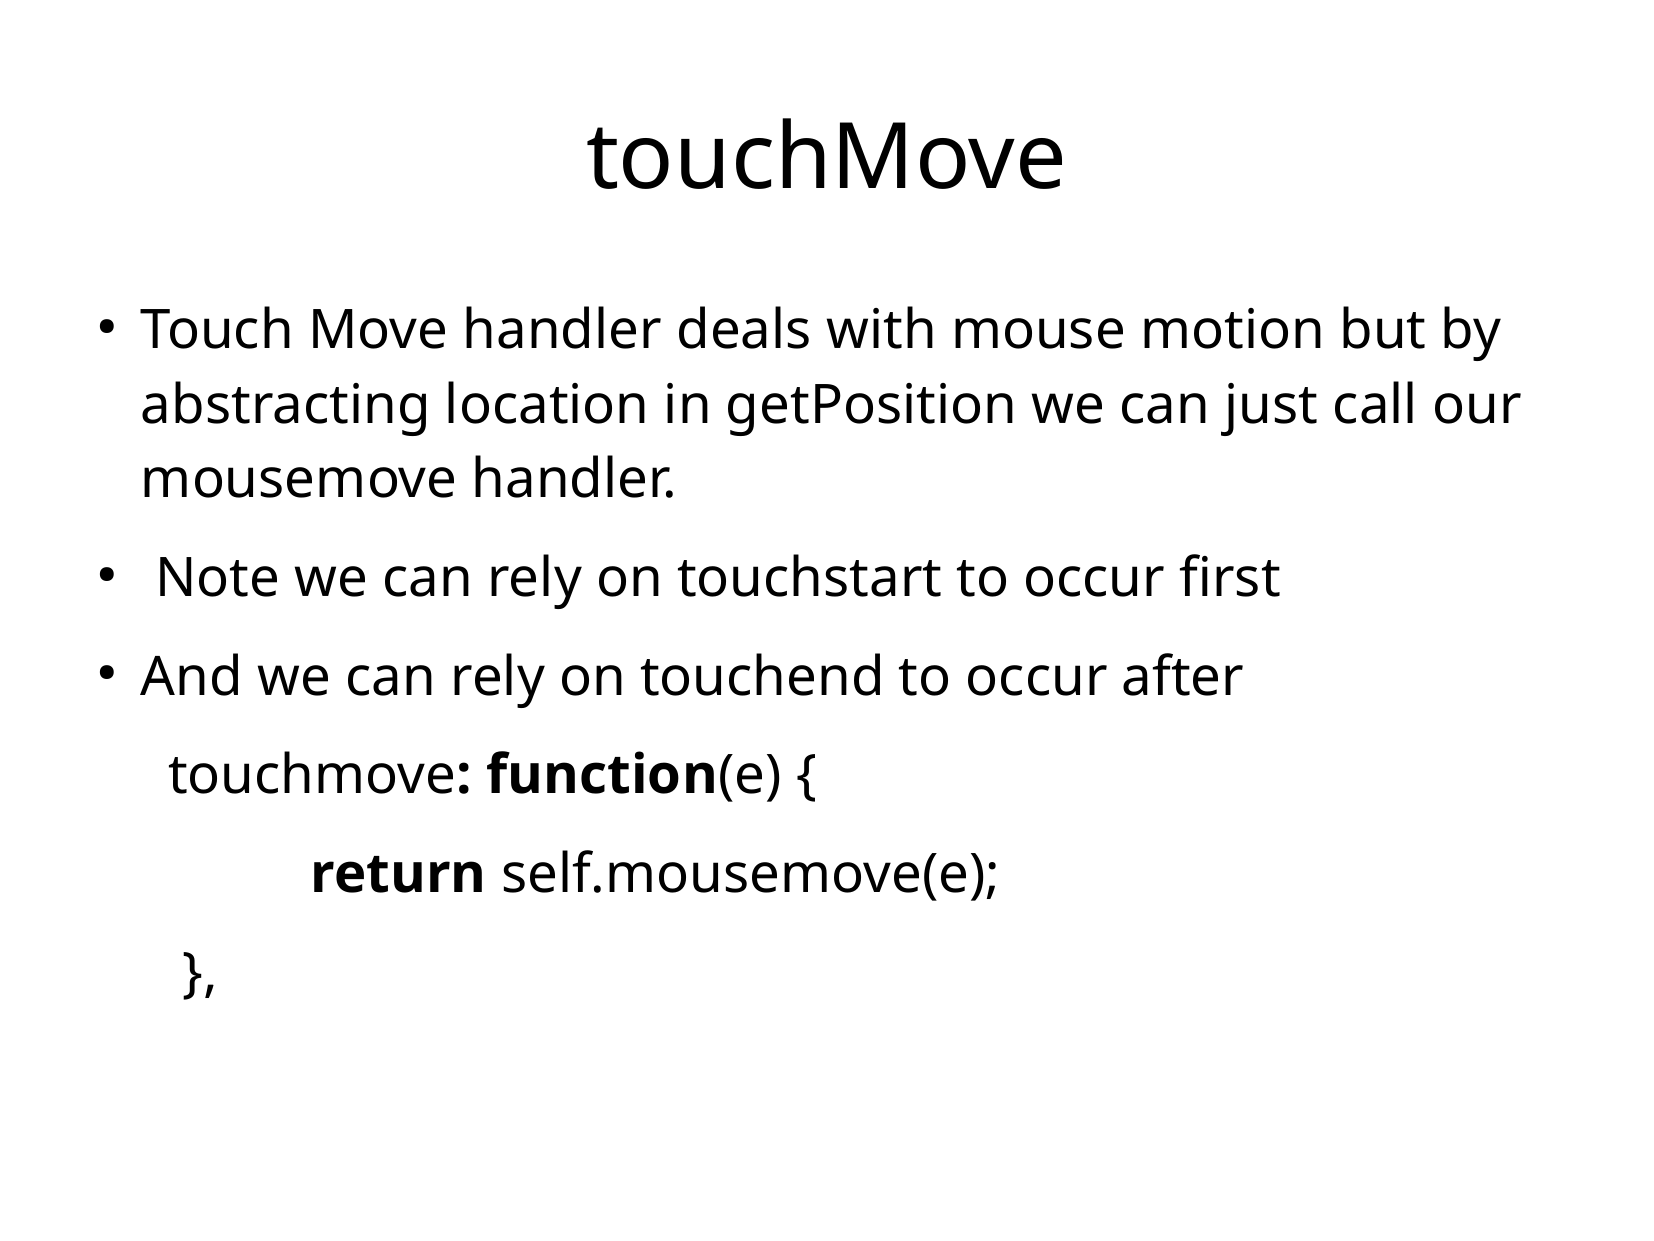

# touchMove
Touch Move handler deals with mouse motion but by abstracting location in getPosition we can just call our mousemove handler.
 Note we can rely on touchstart to occur first
And we can rely on touchend to occur after
 touchmove: function(e) {
                return self.mousemove(e);
 },